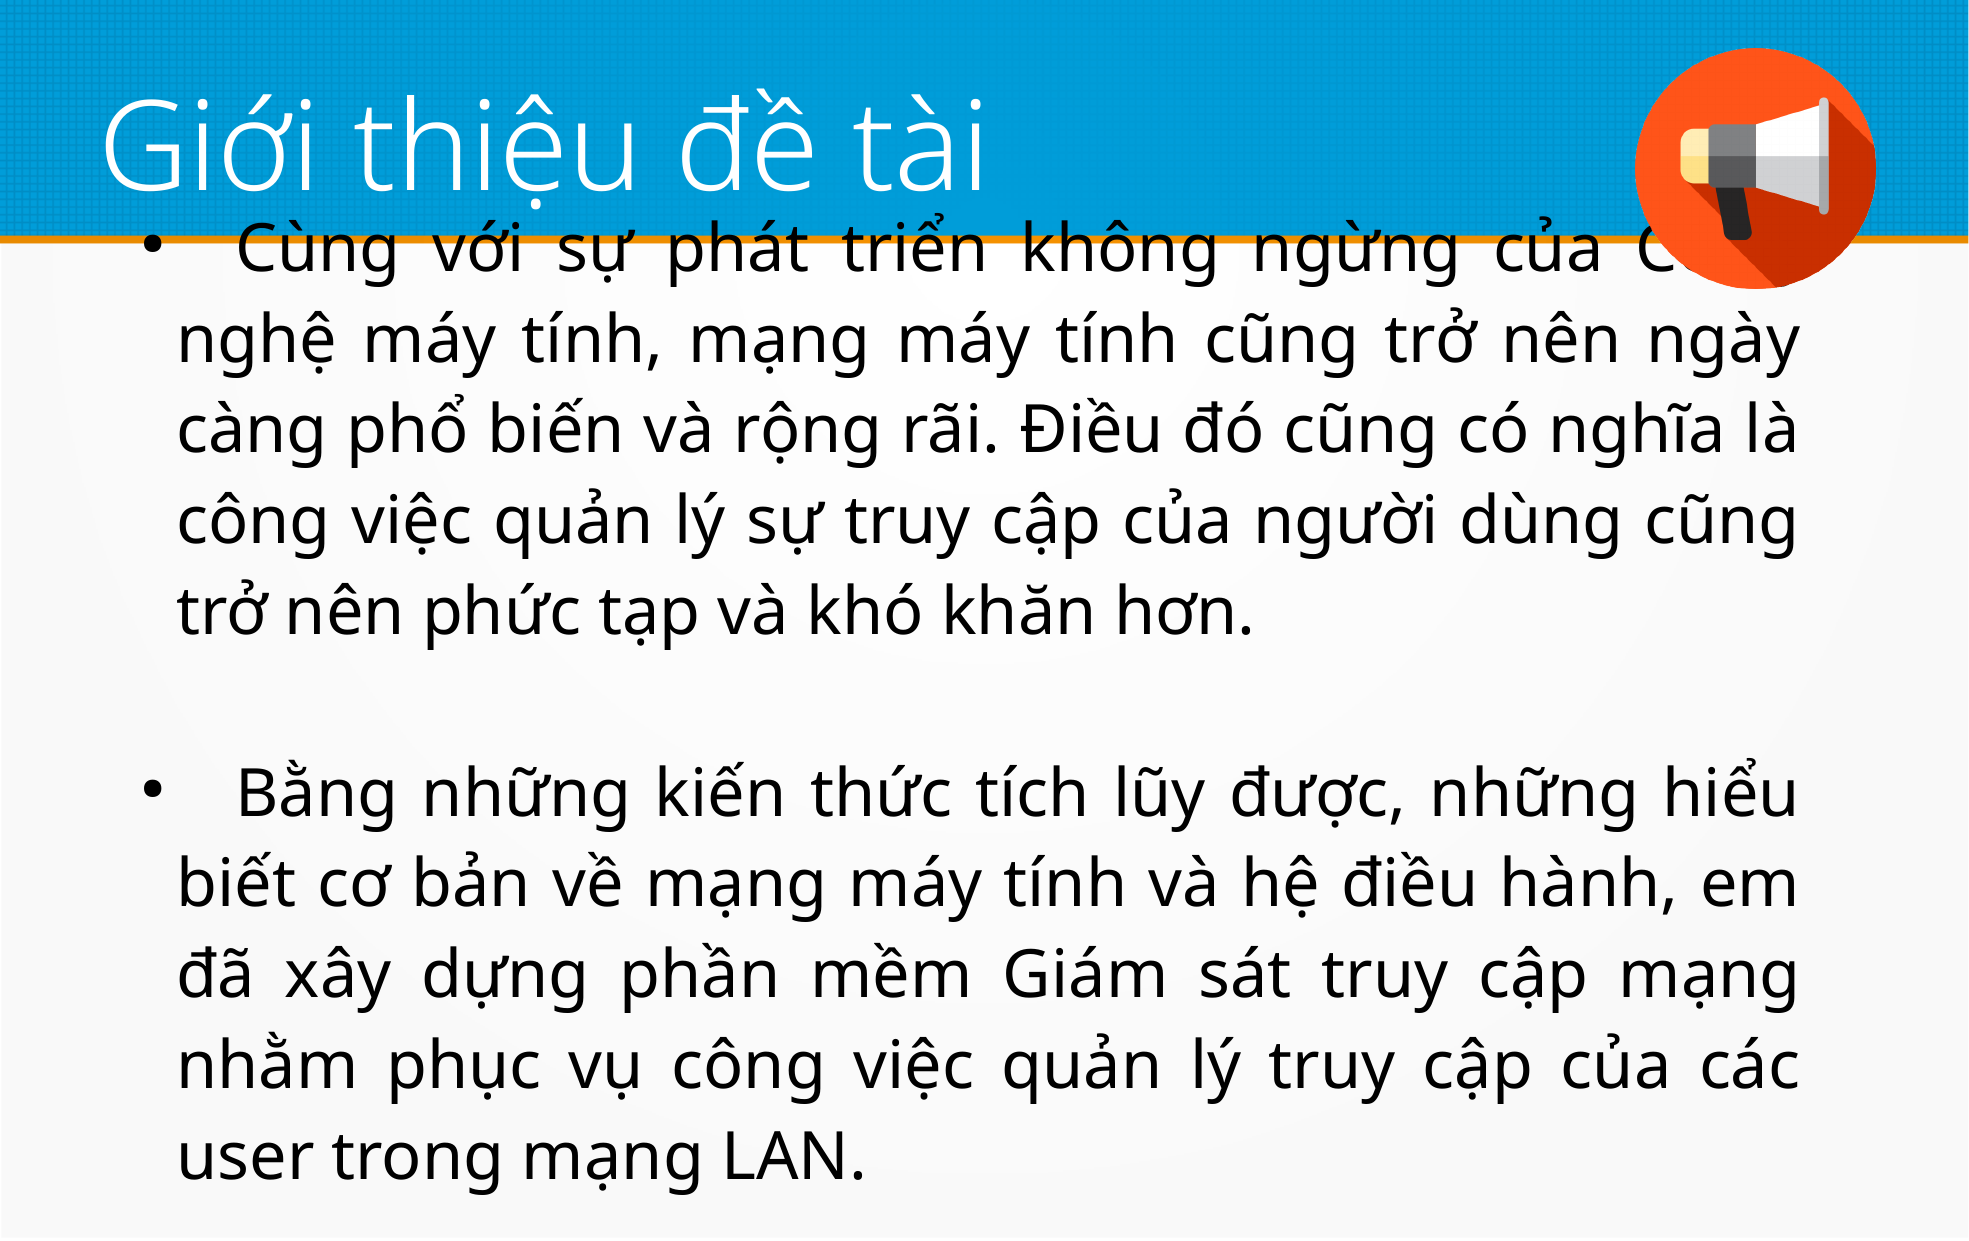

# Giới thiệu đề tài
	Cùng với sự phát triển không ngừng của Công nghệ máy tính, mạng máy tính cũng trở nên ngày càng phổ biến và rộng rãi. Điều đó cũng có nghĩa là công việc quản lý sự truy cập của người dùng cũng trở nên phức tạp và khó khăn hơn.
	Bằng những kiến thức tích lũy được, những hiểu biết cơ bản về mạng máy tính và hệ điều hành, em đã xây dựng phần mềm Giám sát truy cập mạng nhằm phục vụ công việc quản lý truy cập của các user trong mạng LAN.